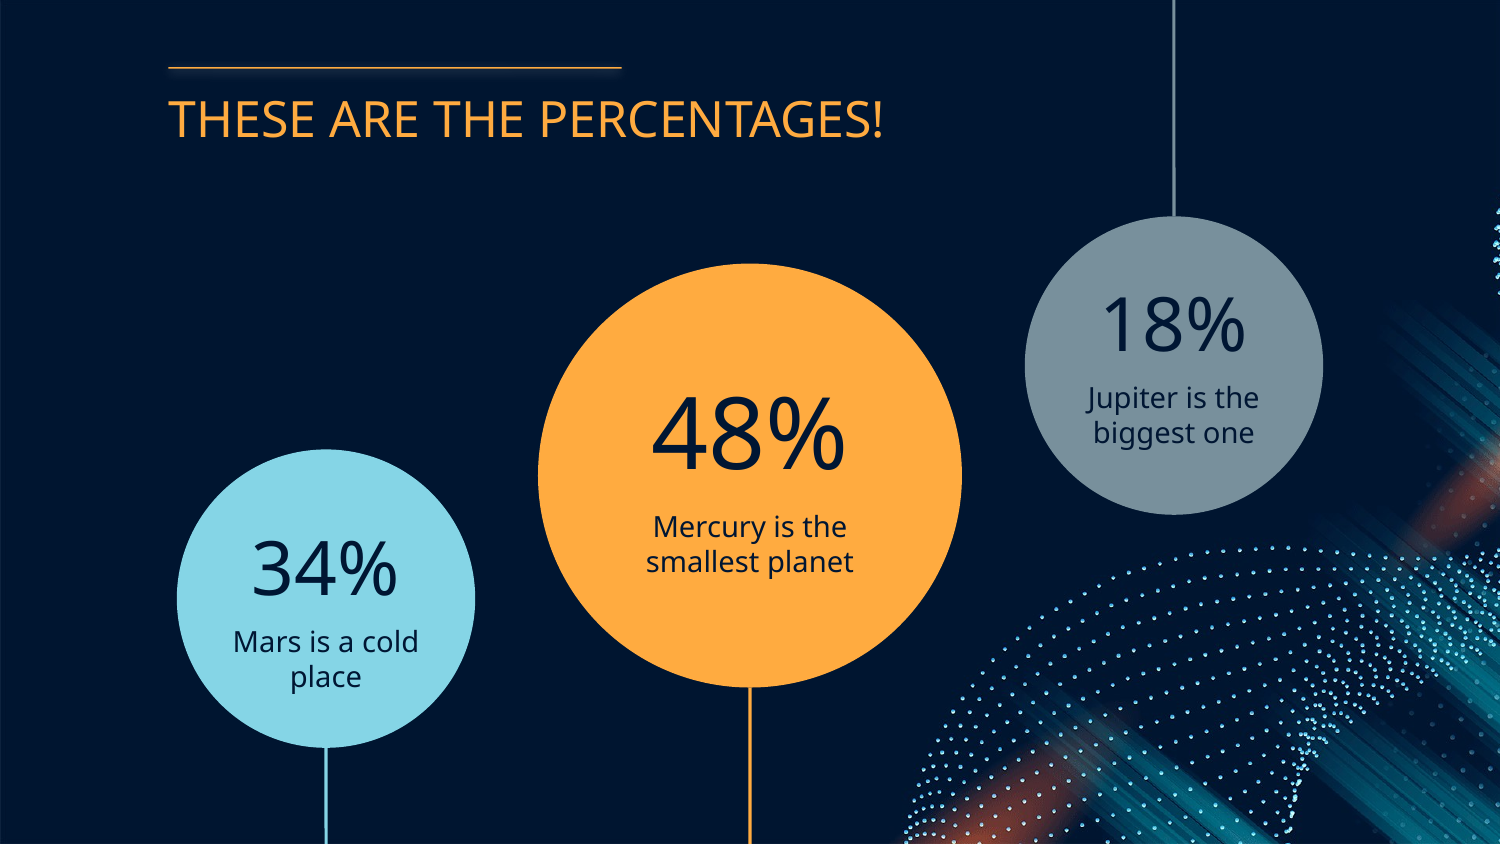

# THESE ARE THE PERCENTAGES!
18%
48%
Jupiter is the biggest one
Mercury is the smallest planet
34%
Mars is a cold place